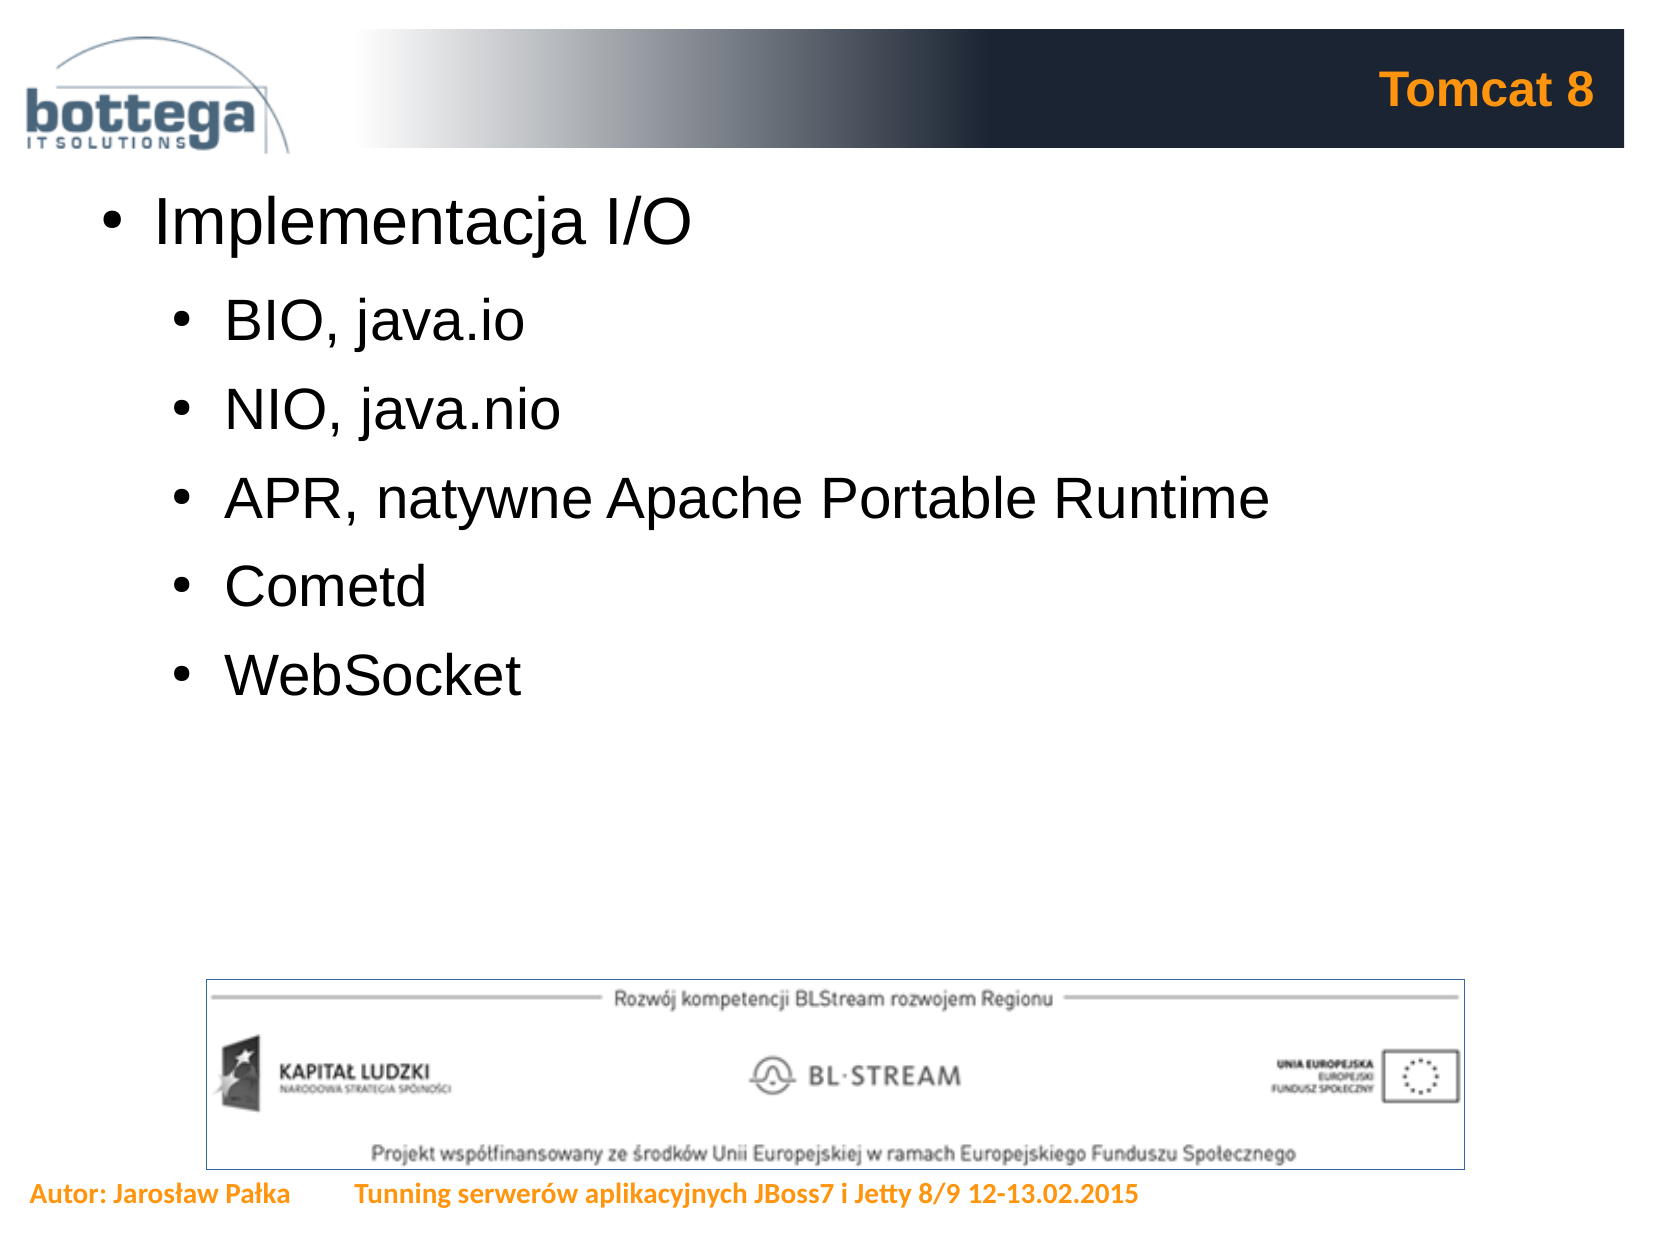

# Tomcat 8
Implementacja I/O
BIO, java.io
NIO, java.nio
APR, natywne Apache Portable Runtime
Cometd
WebSocket